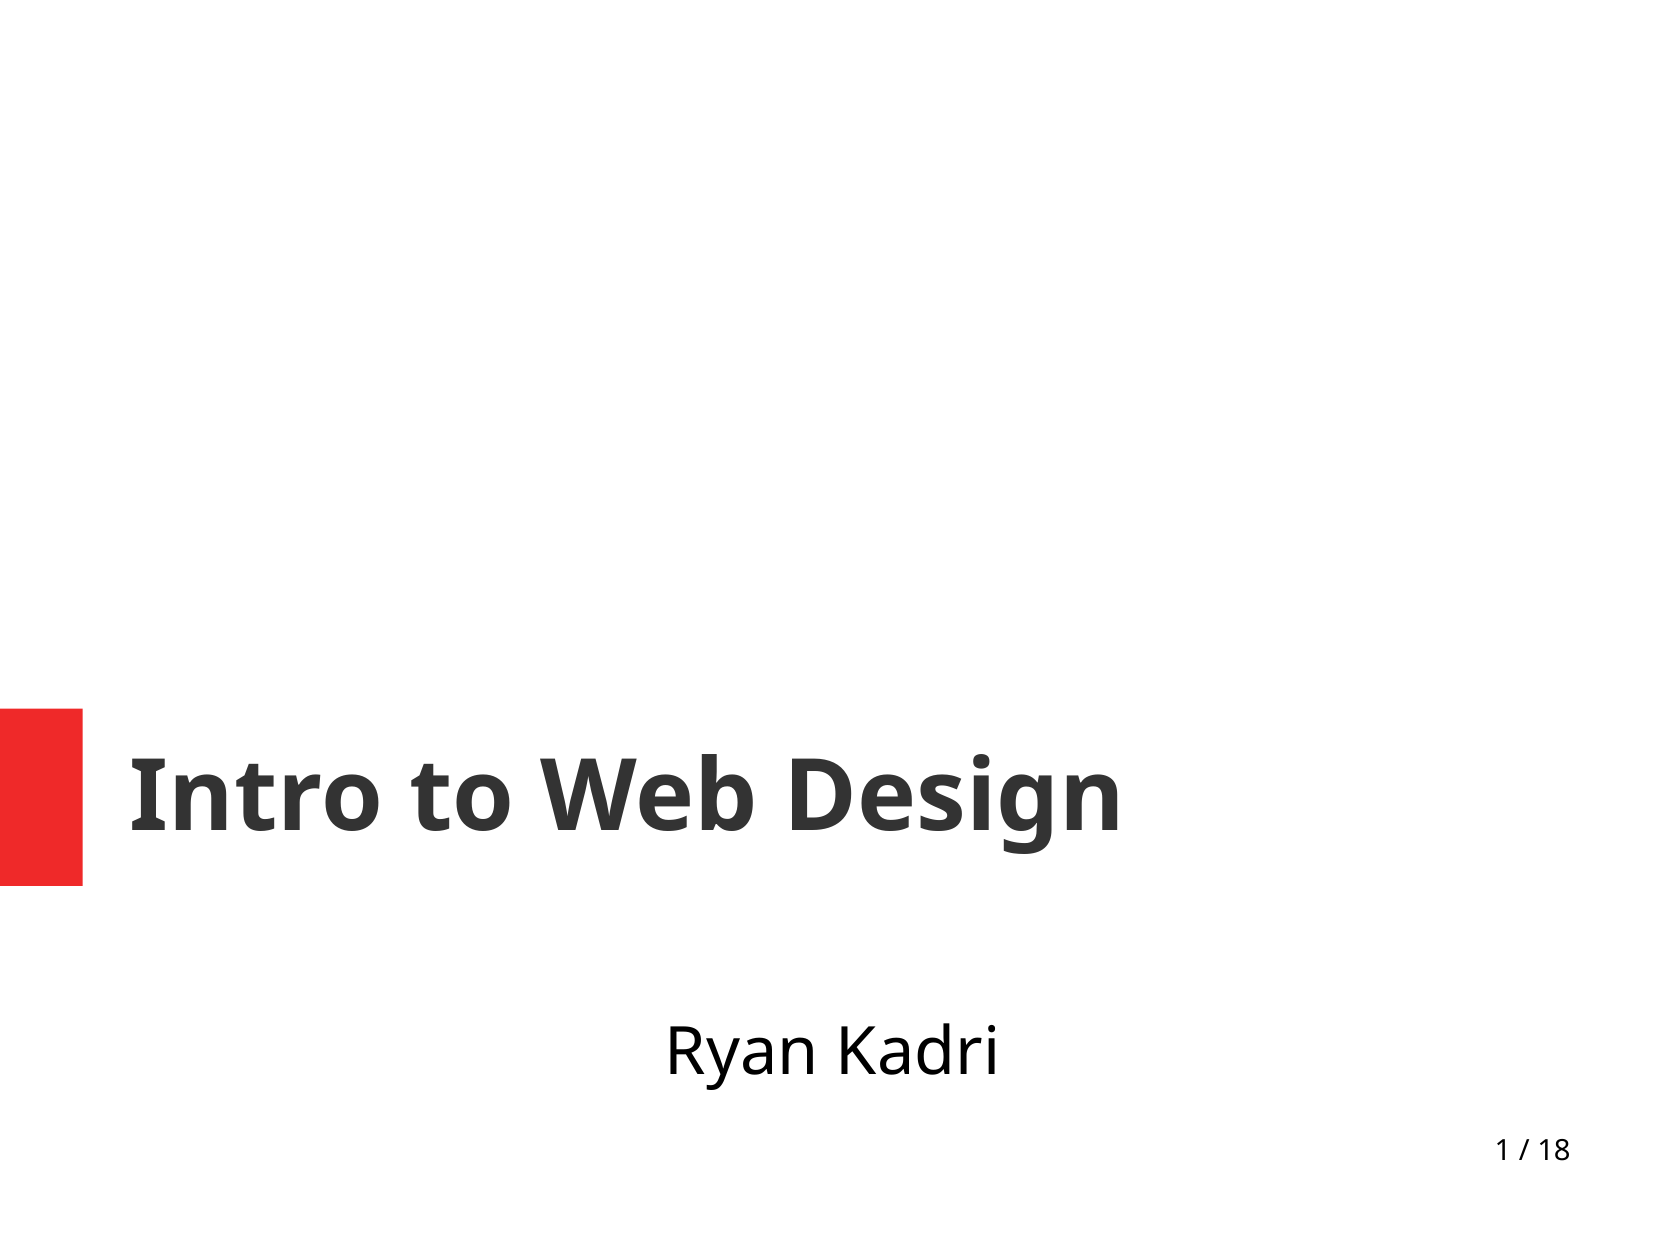

# Intro to Web Design
Ryan Kadri
1